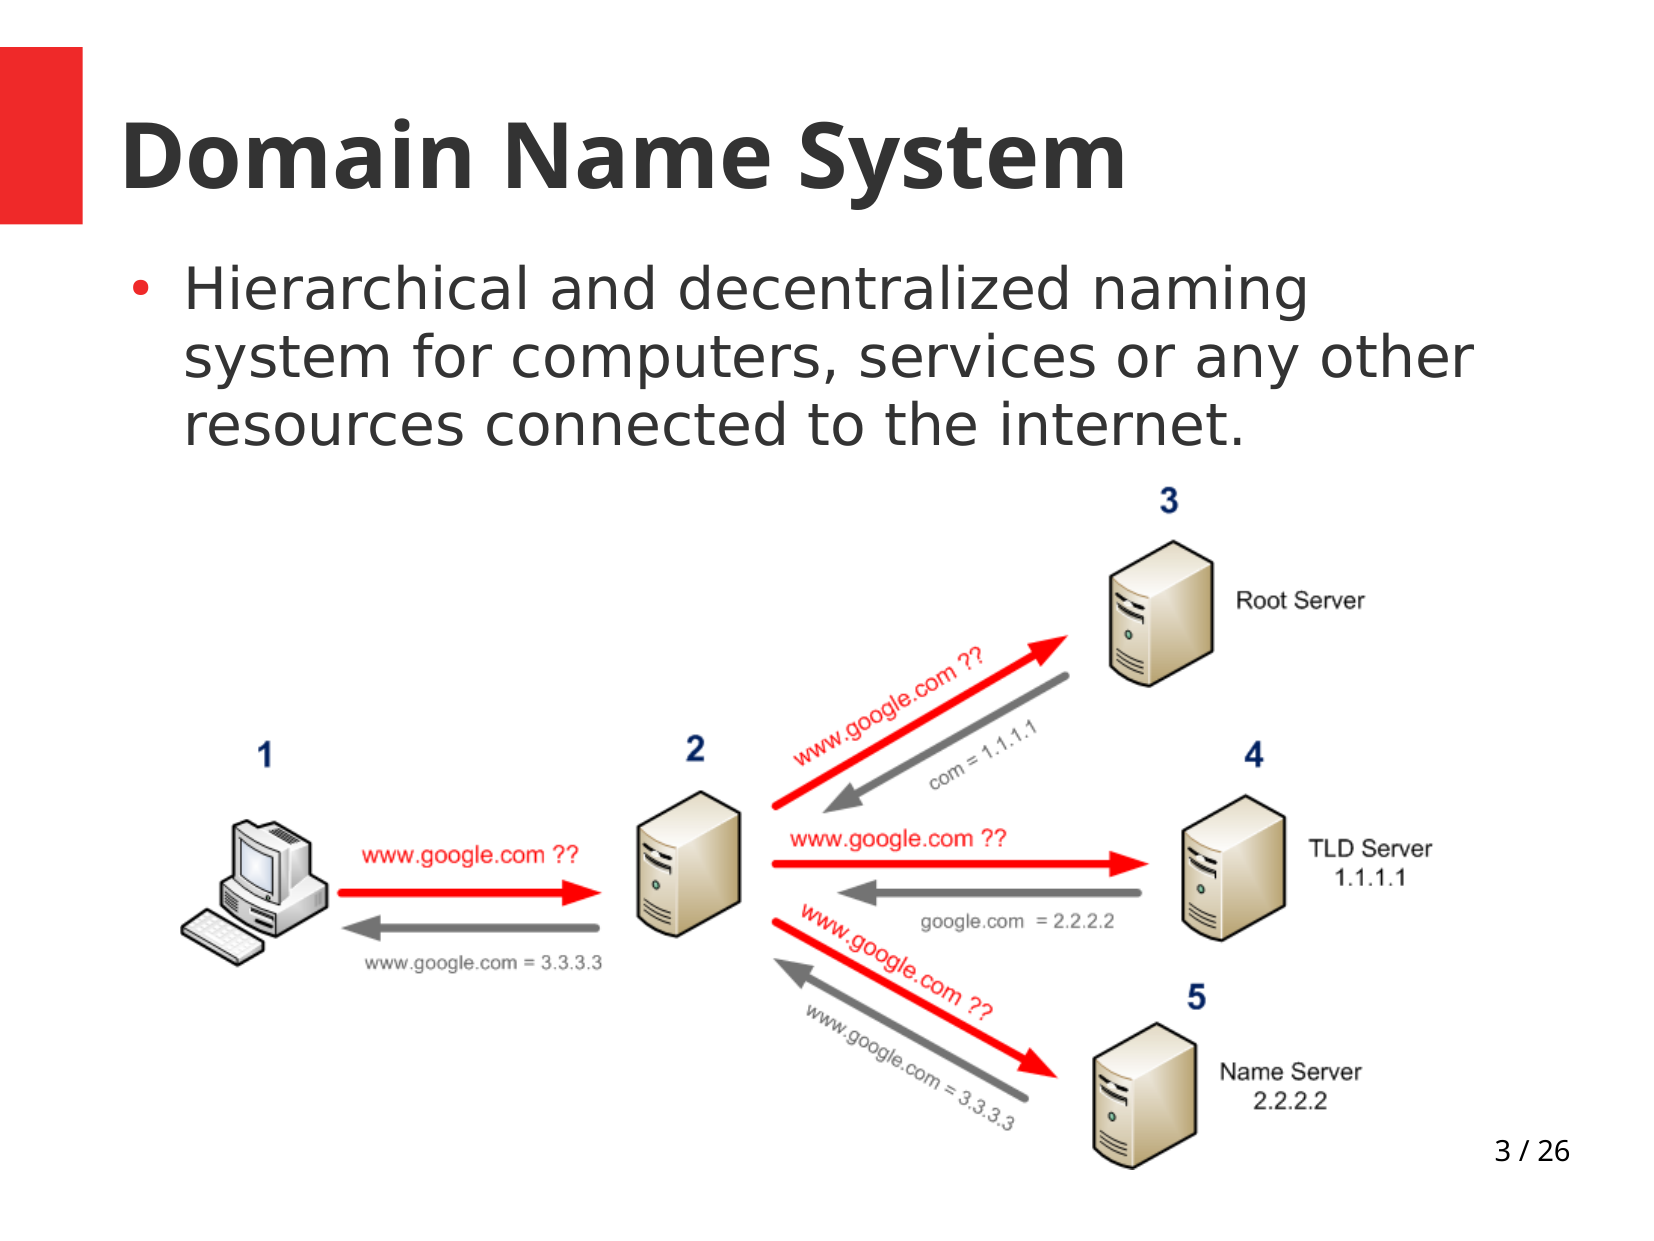

# Domain Name System
Hierarchical and decentralized naming system for computers, services or any other resources connected to the internet.
3